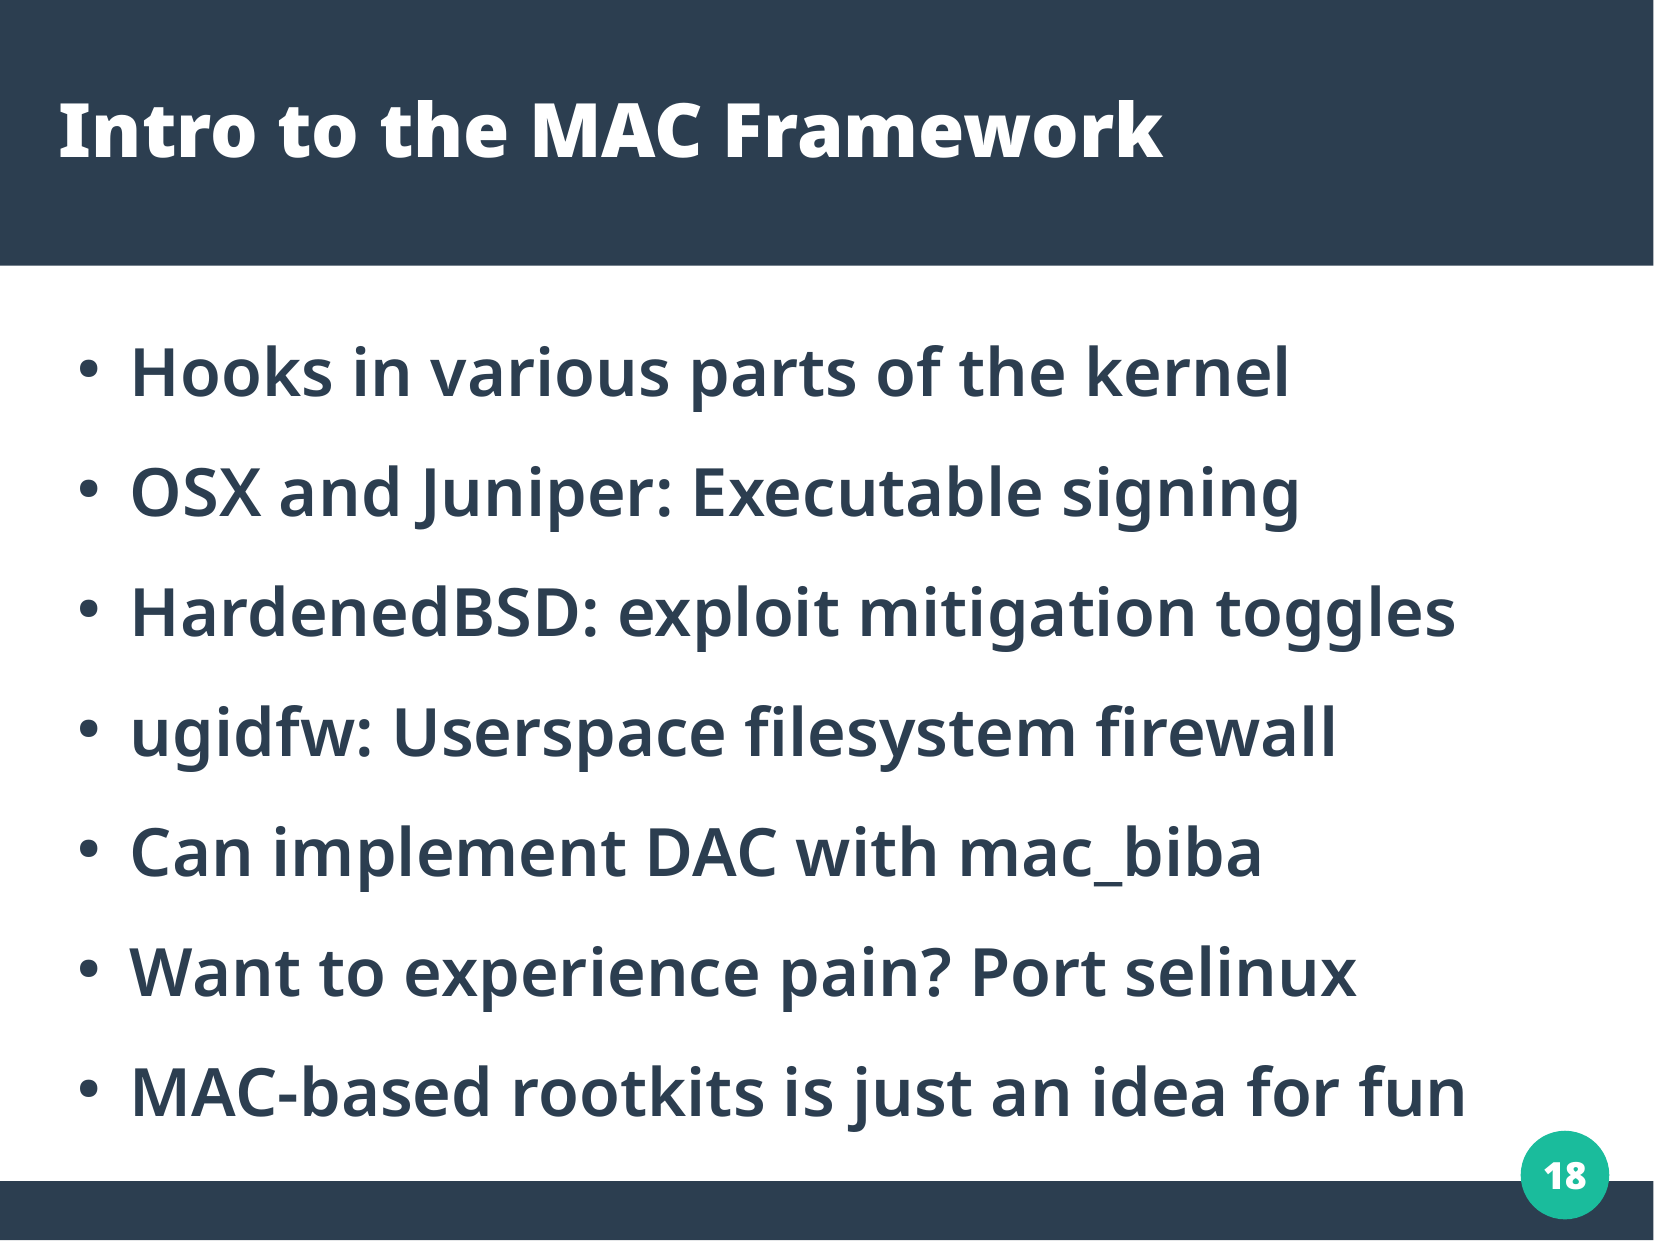

# Intro to the MAC Framework
Hooks in various parts of the kernel
OSX and Juniper: Executable signing
HardenedBSD: exploit mitigation toggles
ugidfw: Userspace filesystem firewall
Can implement DAC with mac_biba
Want to experience pain? Port selinux
MAC-based rootkits is just an idea for fun
18